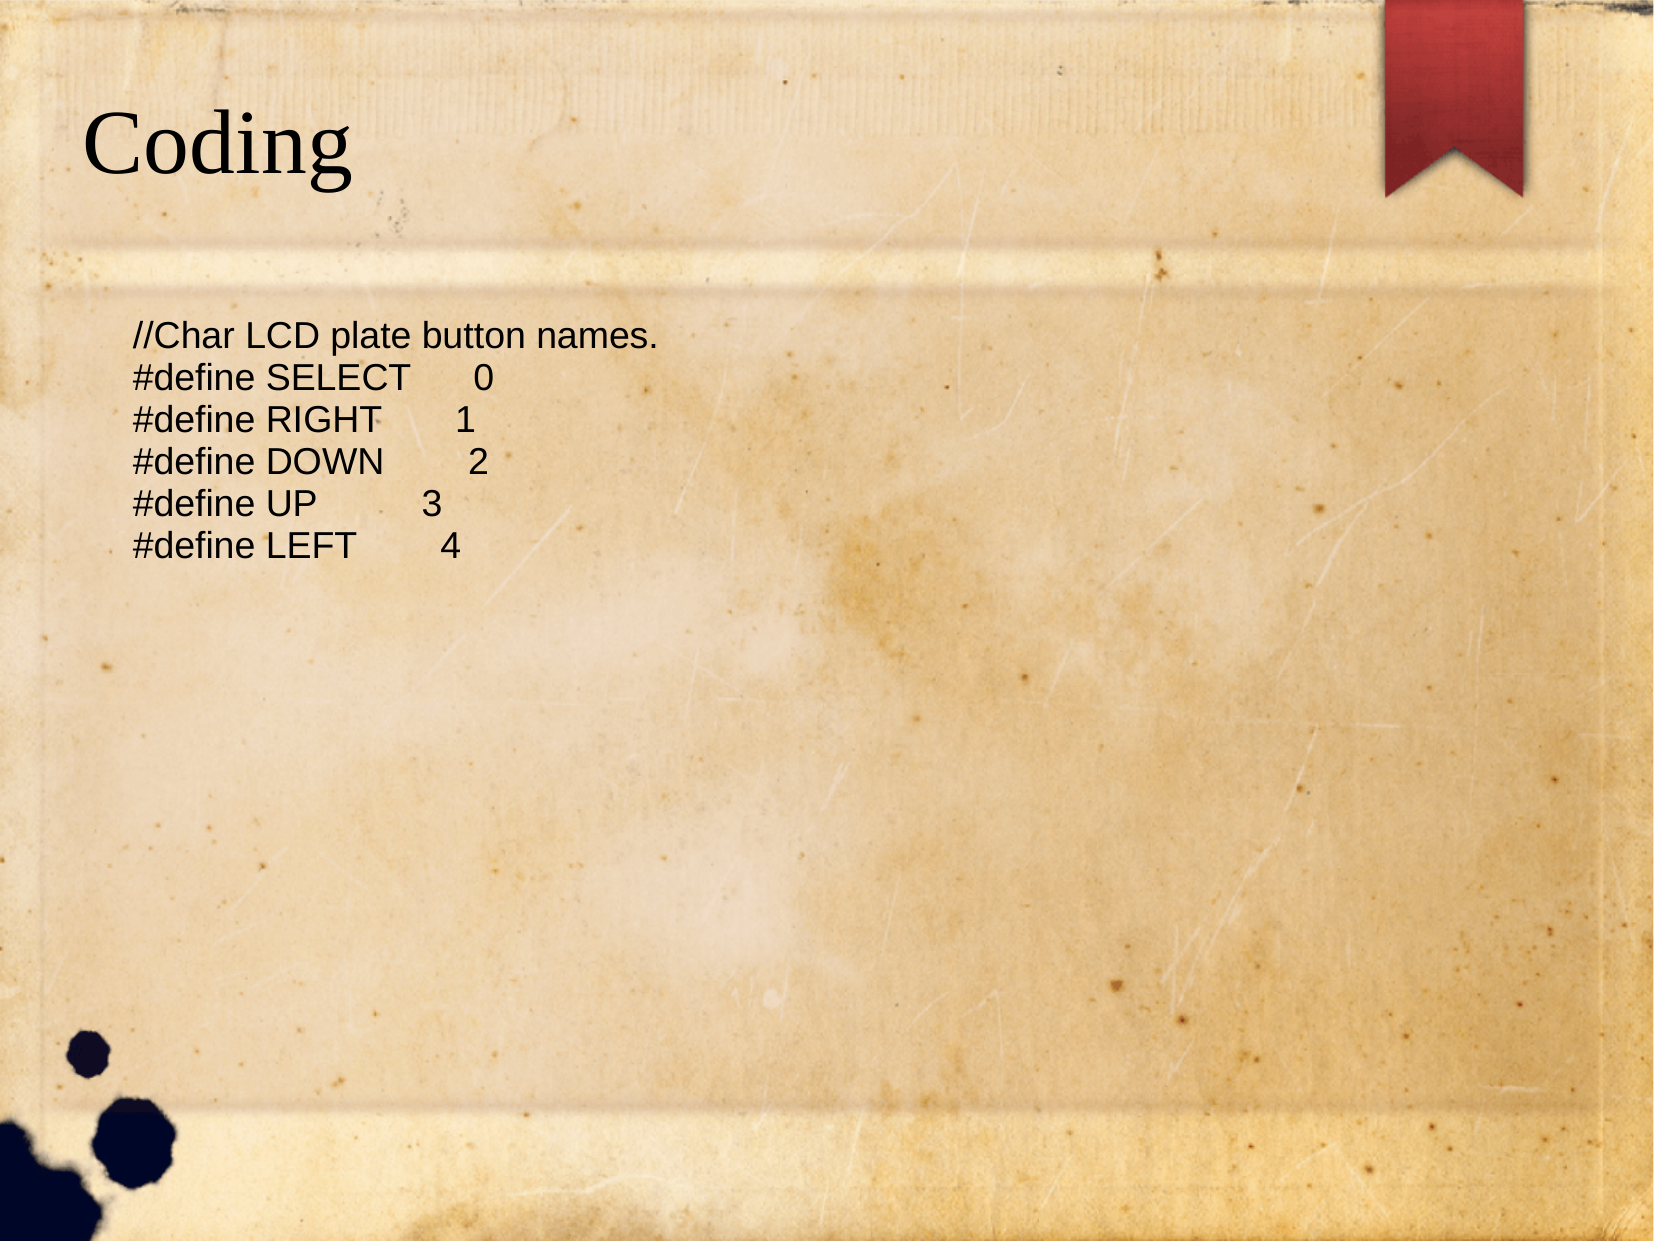

# Coding
//Char LCD plate button names.
#define SELECT 0
#define RIGHT 1
#define DOWN 2
#define UP 3
#define LEFT 4